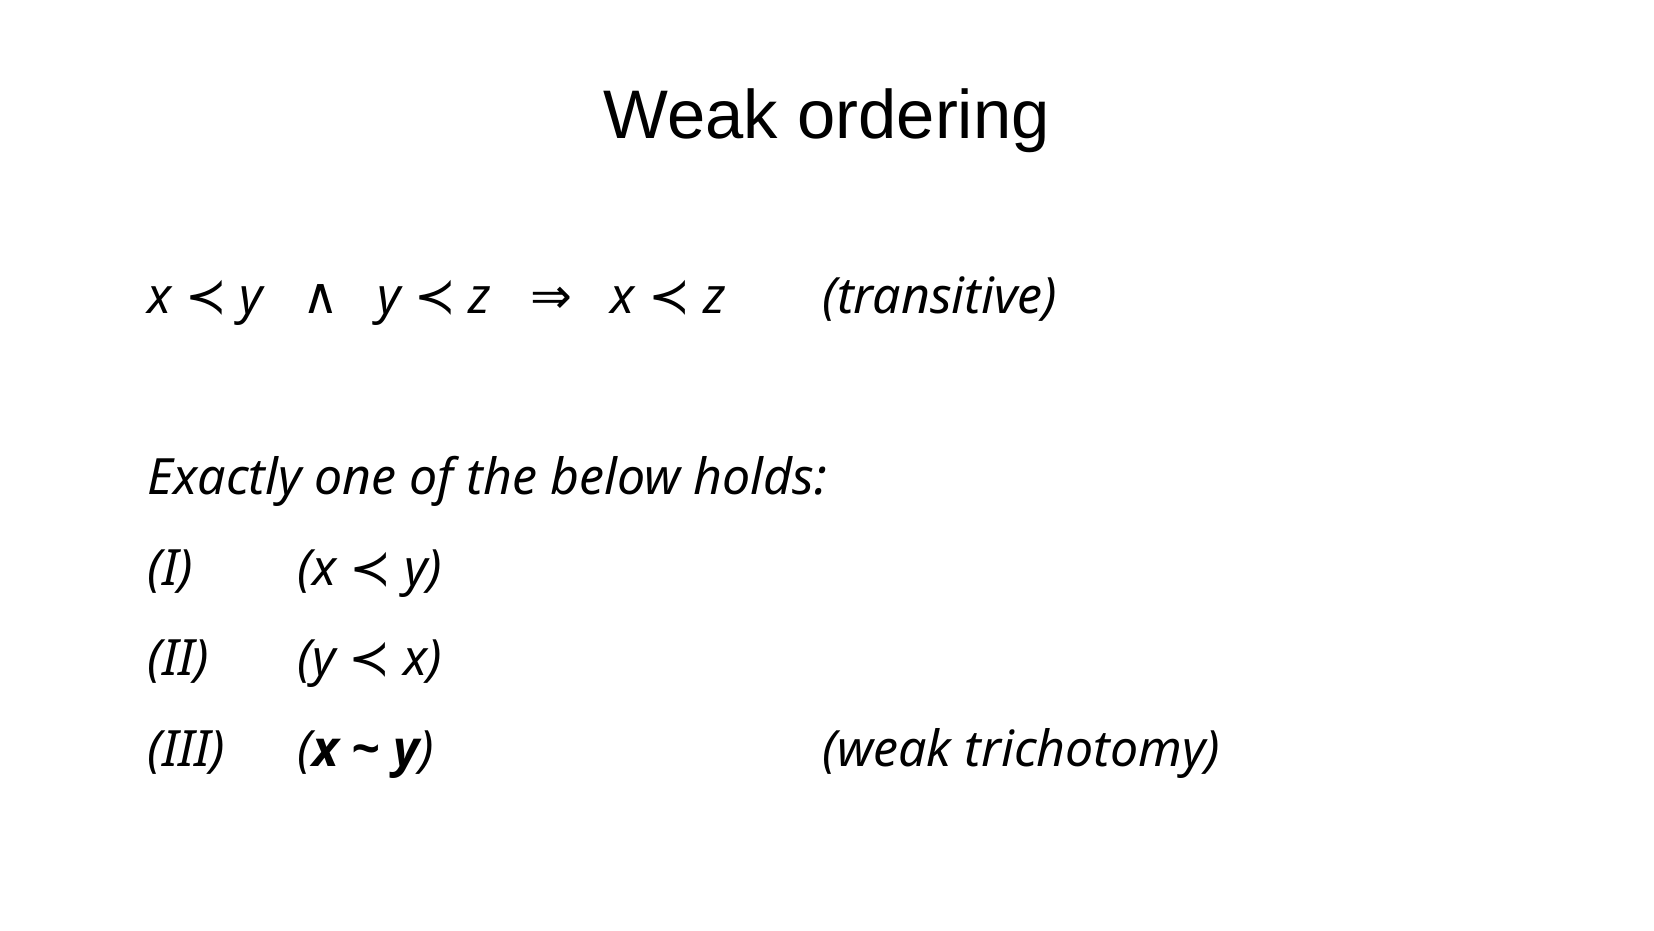

Weak ordering
# x ≺ y ∧ y ≺ z ⇒ x ≺ z		(transitive)
Exactly one of the below holds:
(I)		(x ≺ y)
(II)		(y ≺ x)
(III)	(x ~ y)						(weak trichotomy)